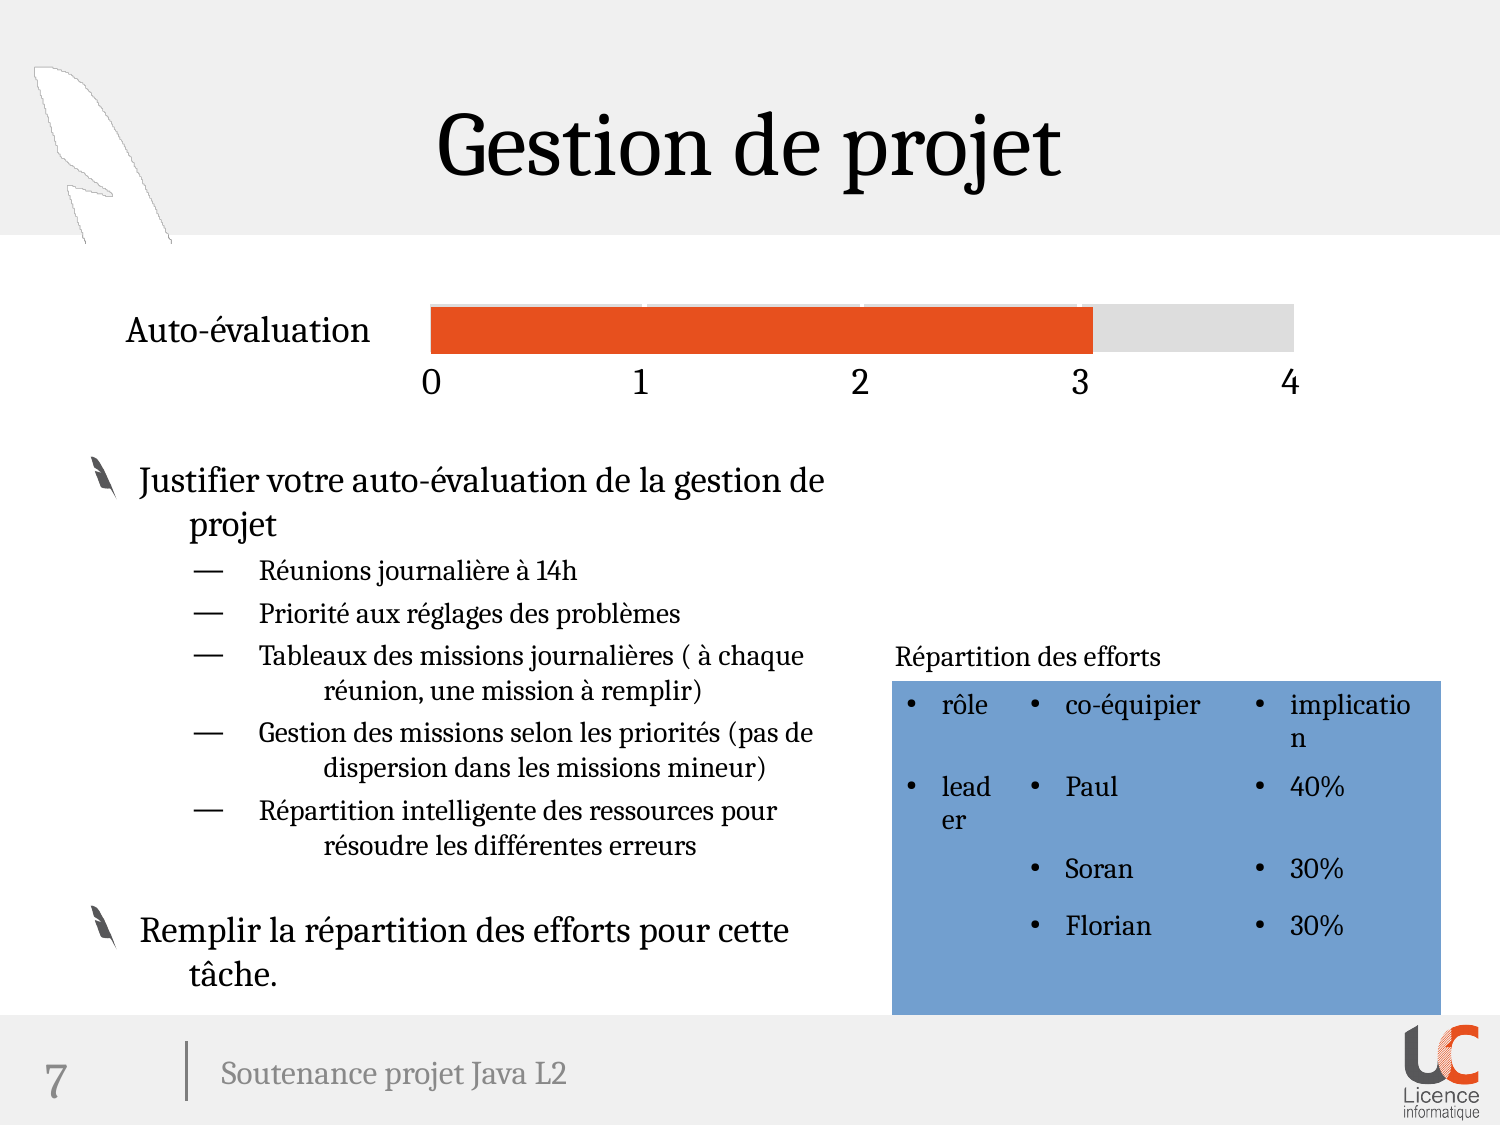

Gestion de projet
# Justifier votre auto-évaluation de la gestion de projet
Réunions journalière à 14h
Priorité aux réglages des problèmes
Tableaux des missions journalières ( à chaque réunion, une mission à remplir)
Gestion des missions selon les priorités (pas de dispersion dans les missions mineur)
Répartition intelligente des ressources pour résoudre les différentes erreurs
Remplir la répartition des efforts pour cette tâche.
Répartition des efforts
| rôle | co-équipier | implication |
| --- | --- | --- |
| leader | Paul | 40% |
| | Soran | 30% |
| | Florian | 30% |
| | | |
Soutenance projet Java L2